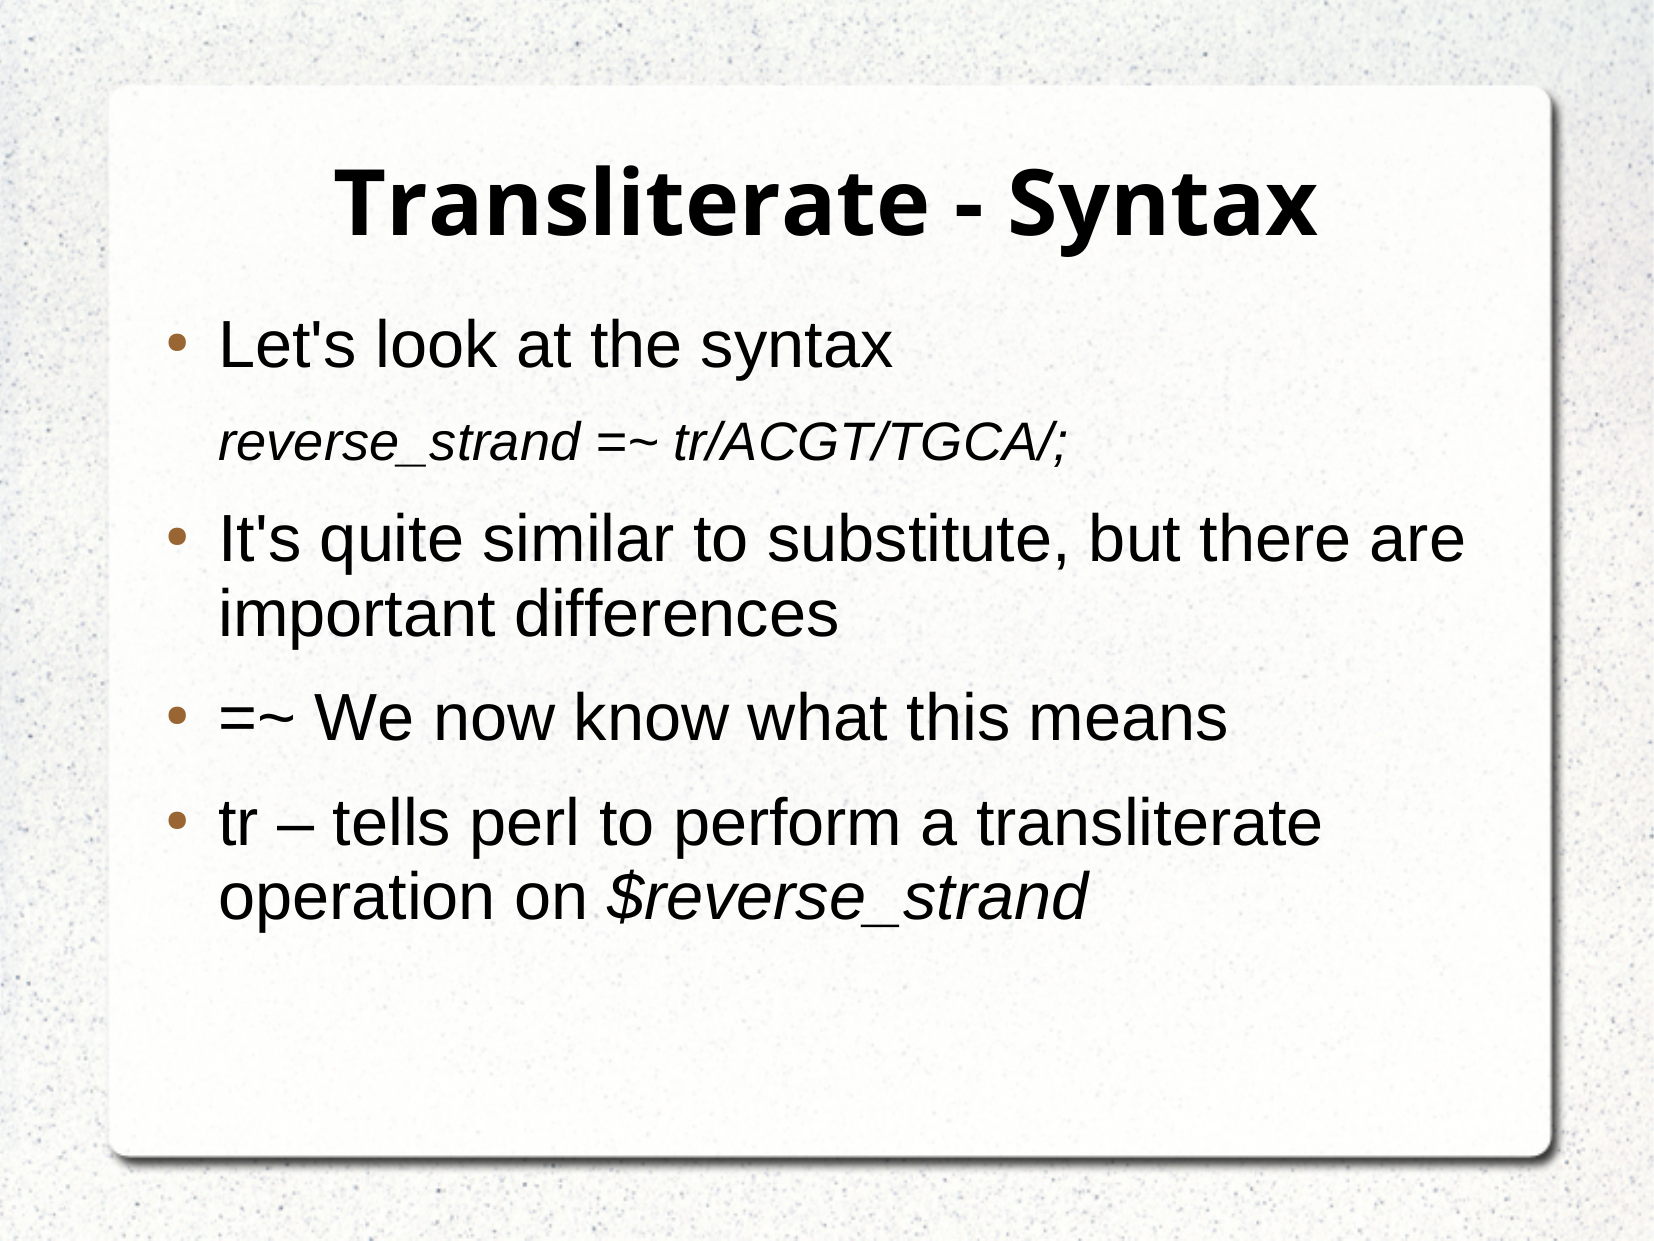

# Transliterate - Syntax
Let's look at the syntax
reverse_strand =~ tr/ACGT/TGCA/;
It's quite similar to substitute, but there are important differences
=~ We now know what this means
tr – tells perl to perform a transliterate operation on $reverse_strand